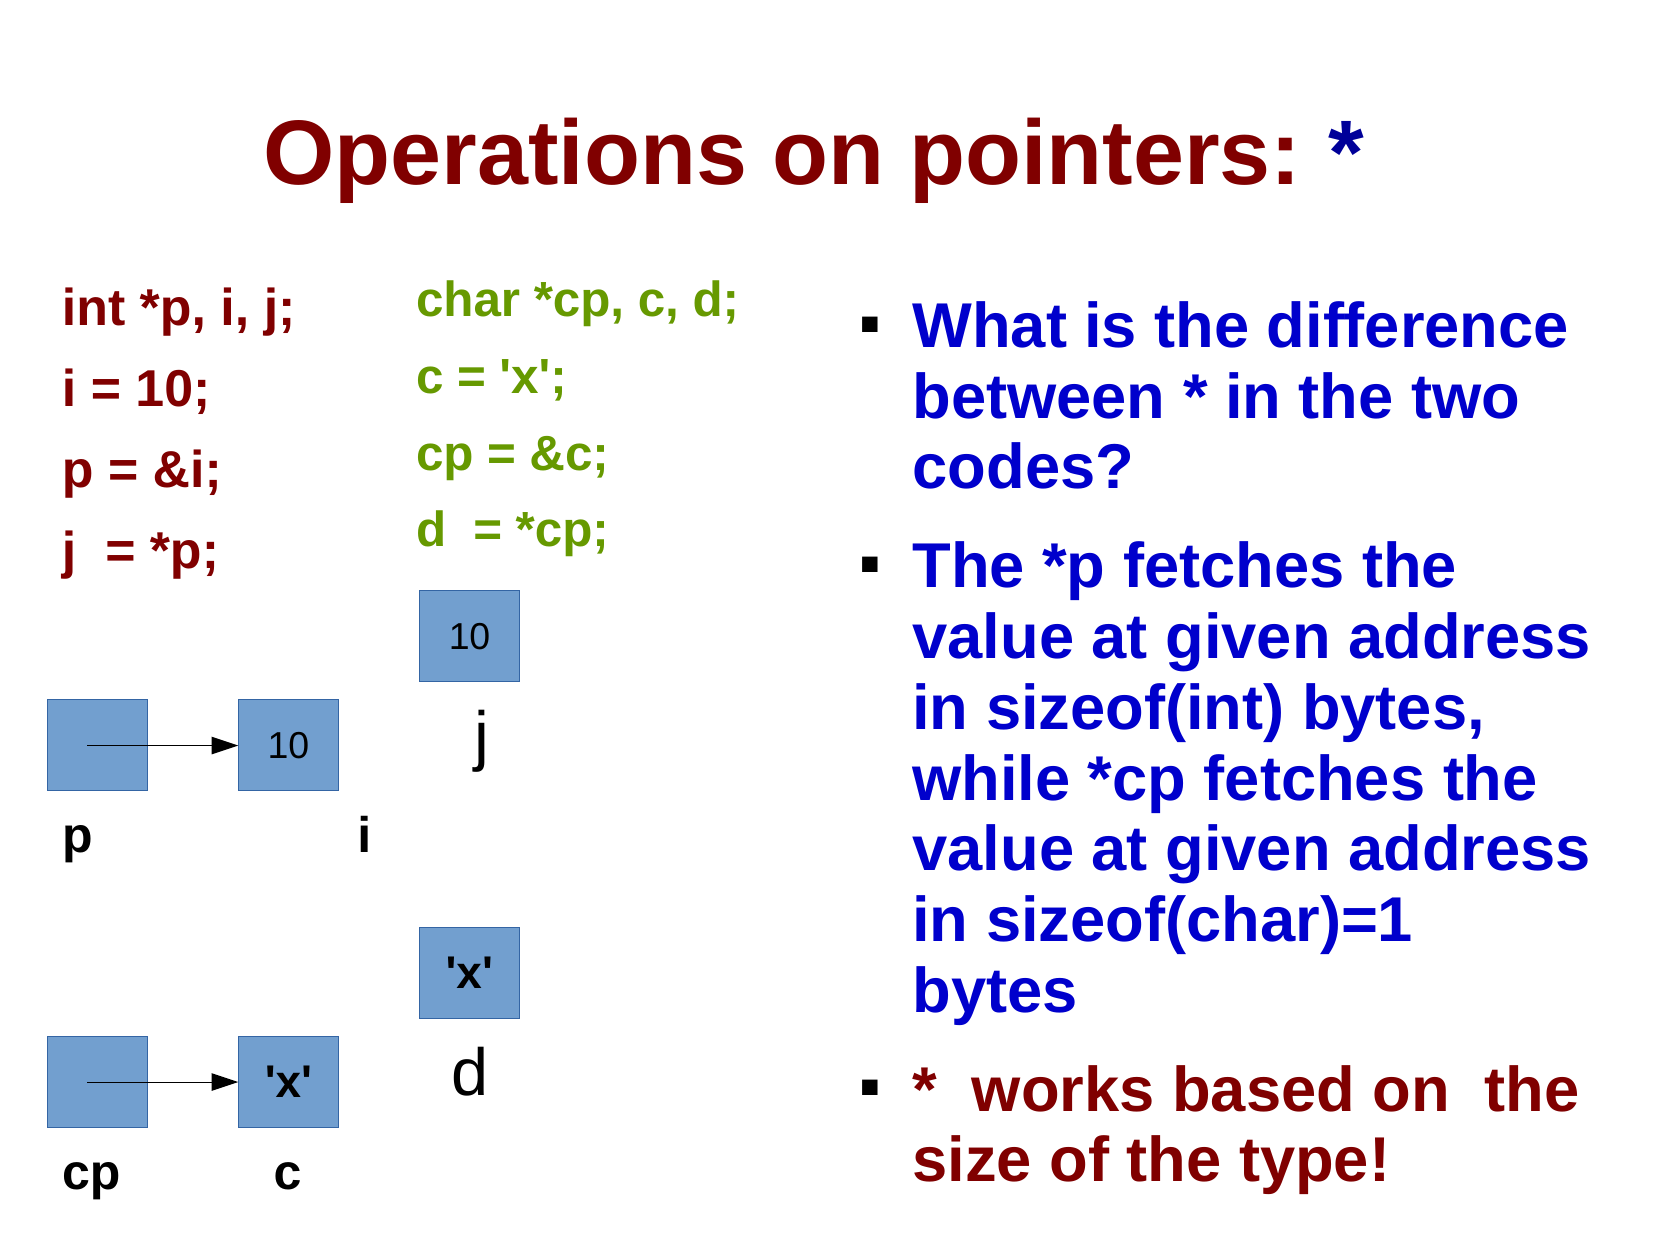

# Operations on pointers: *
char *cp, c, d;
c = 'x';
cp = &c;
d = *cp;
int *p, i, j;
i = 10;
p = &i;
j = *p;
What is the difference between * in the two codes?
The *p fetches the value at given address in sizeof(int) bytes, while *cp fetches the value at given address in sizeof(char)=1 bytes
* works based on the size of the type!
10
j
10
p i
'x'
d
'x'
cp c